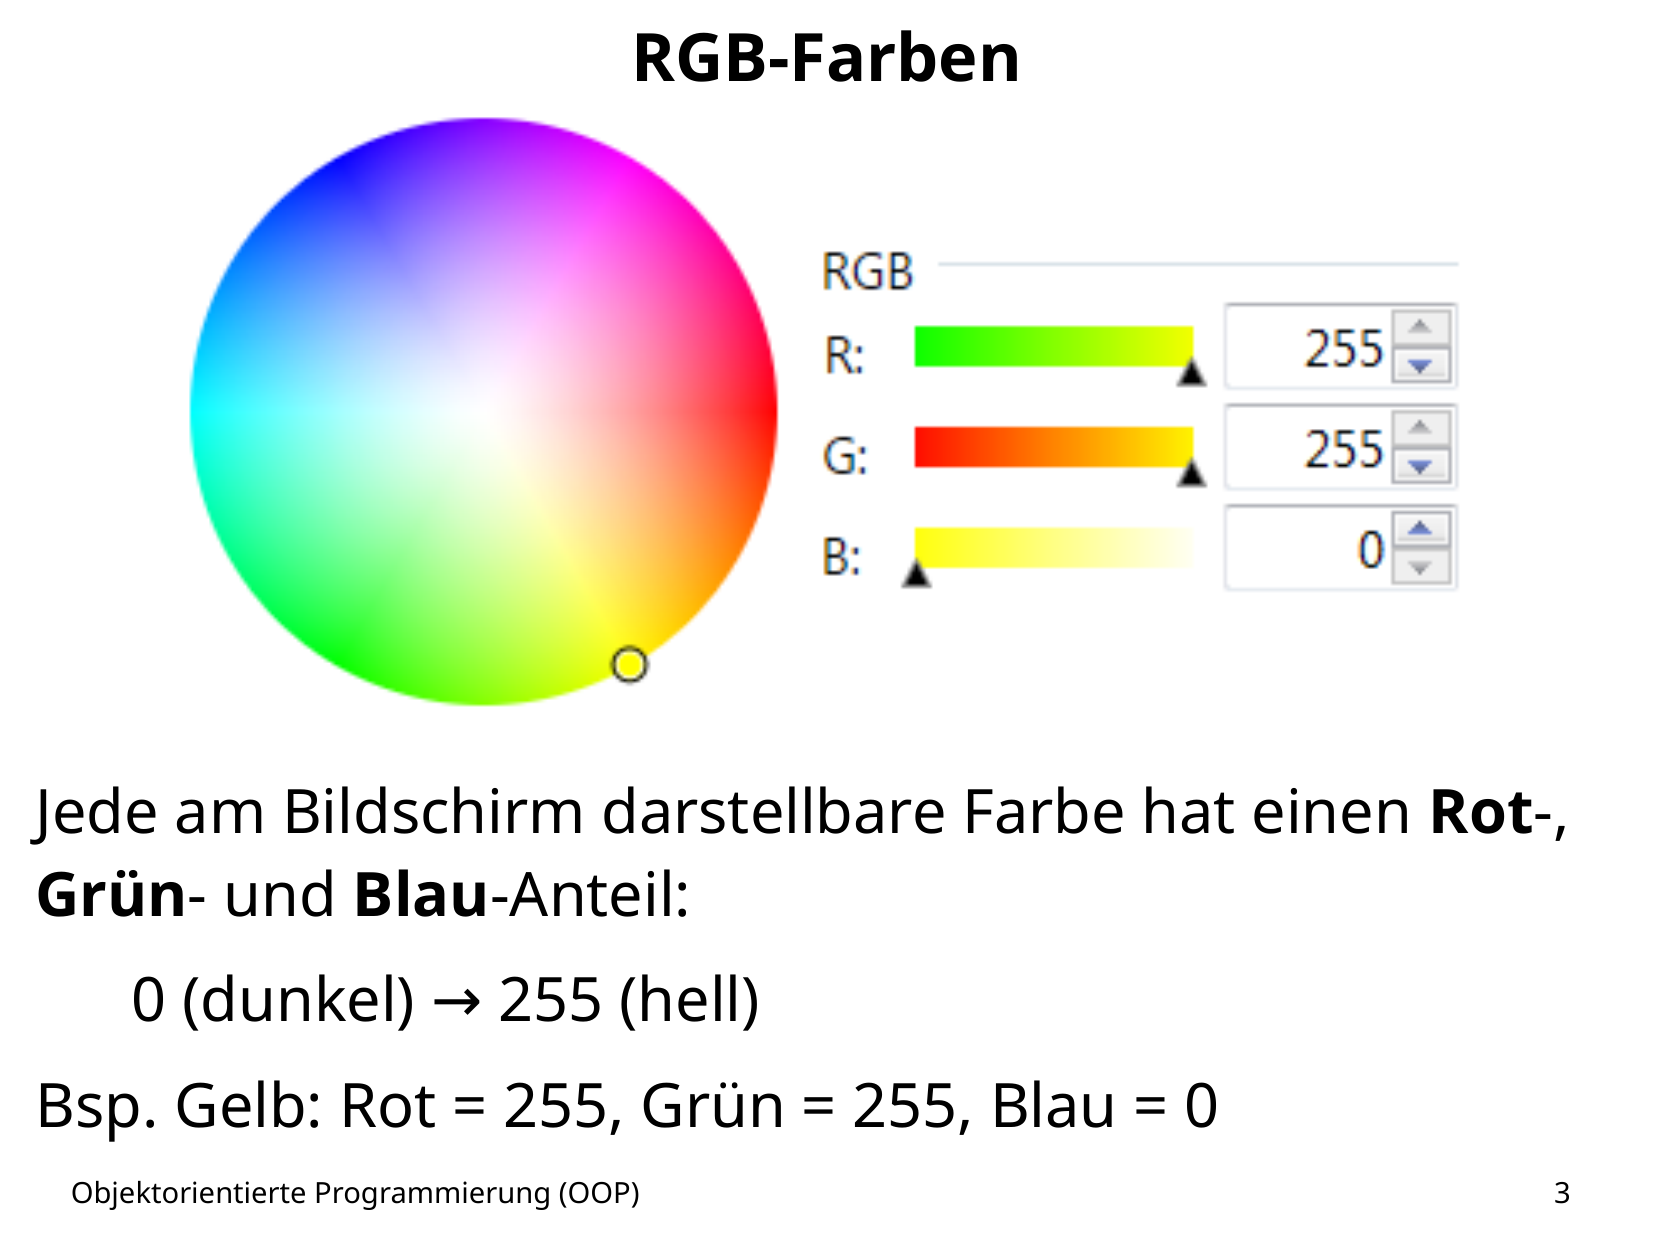

# RGB-Farben
Jede am Bildschirm darstellbare Farbe hat einen Rot-, Grün- und Blau-Anteil:
 0 (dunkel) → 255 (hell)
Bsp. Gelb: Rot = 255, Grün = 255, Blau = 0
Objektorientierte Programmierung (OOP)
3